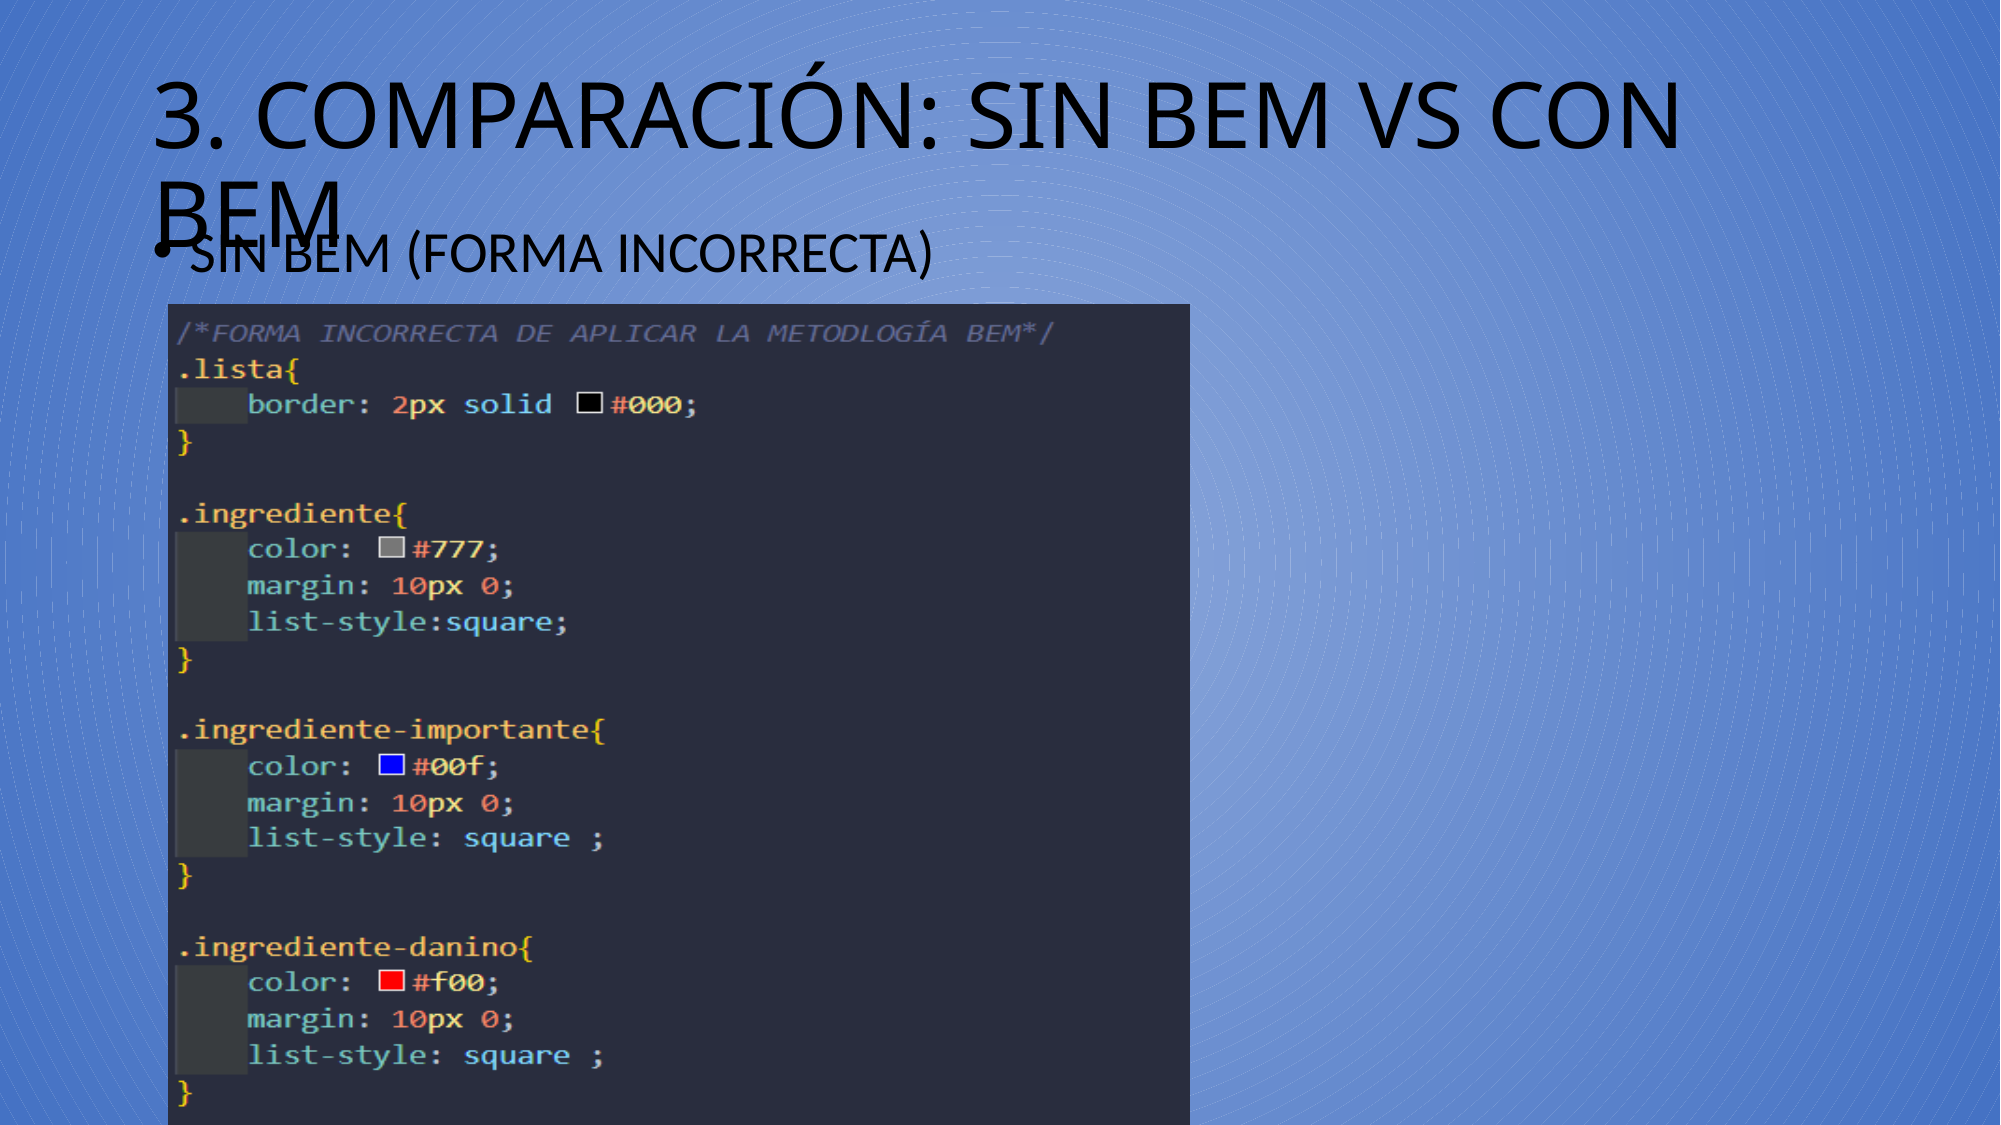

# 3. COMPARACIÓN: SIN BEM VS CON BEM
SIN BEM (FORMA INCORRECTA)